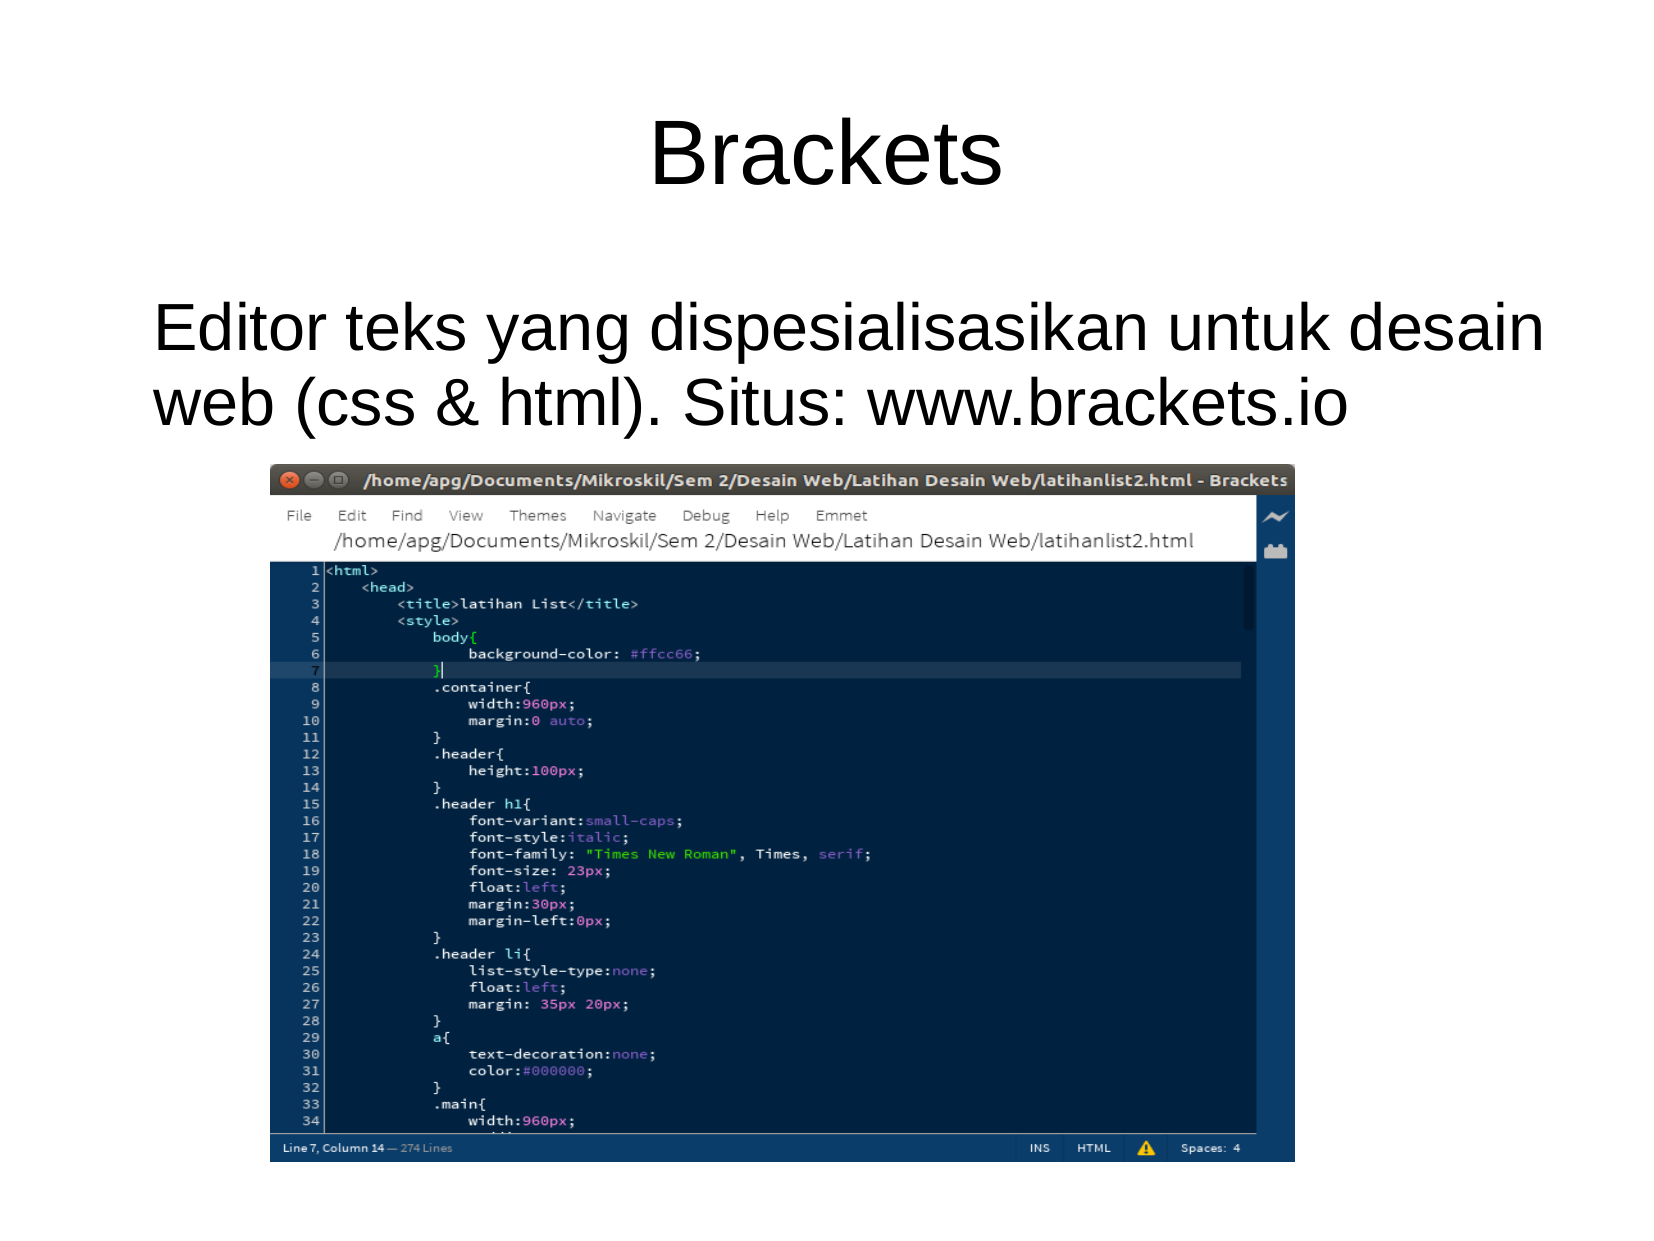

# Brackets
Editor teks yang dispesialisasikan untuk desain web (css & html). Situs: www.brackets.io